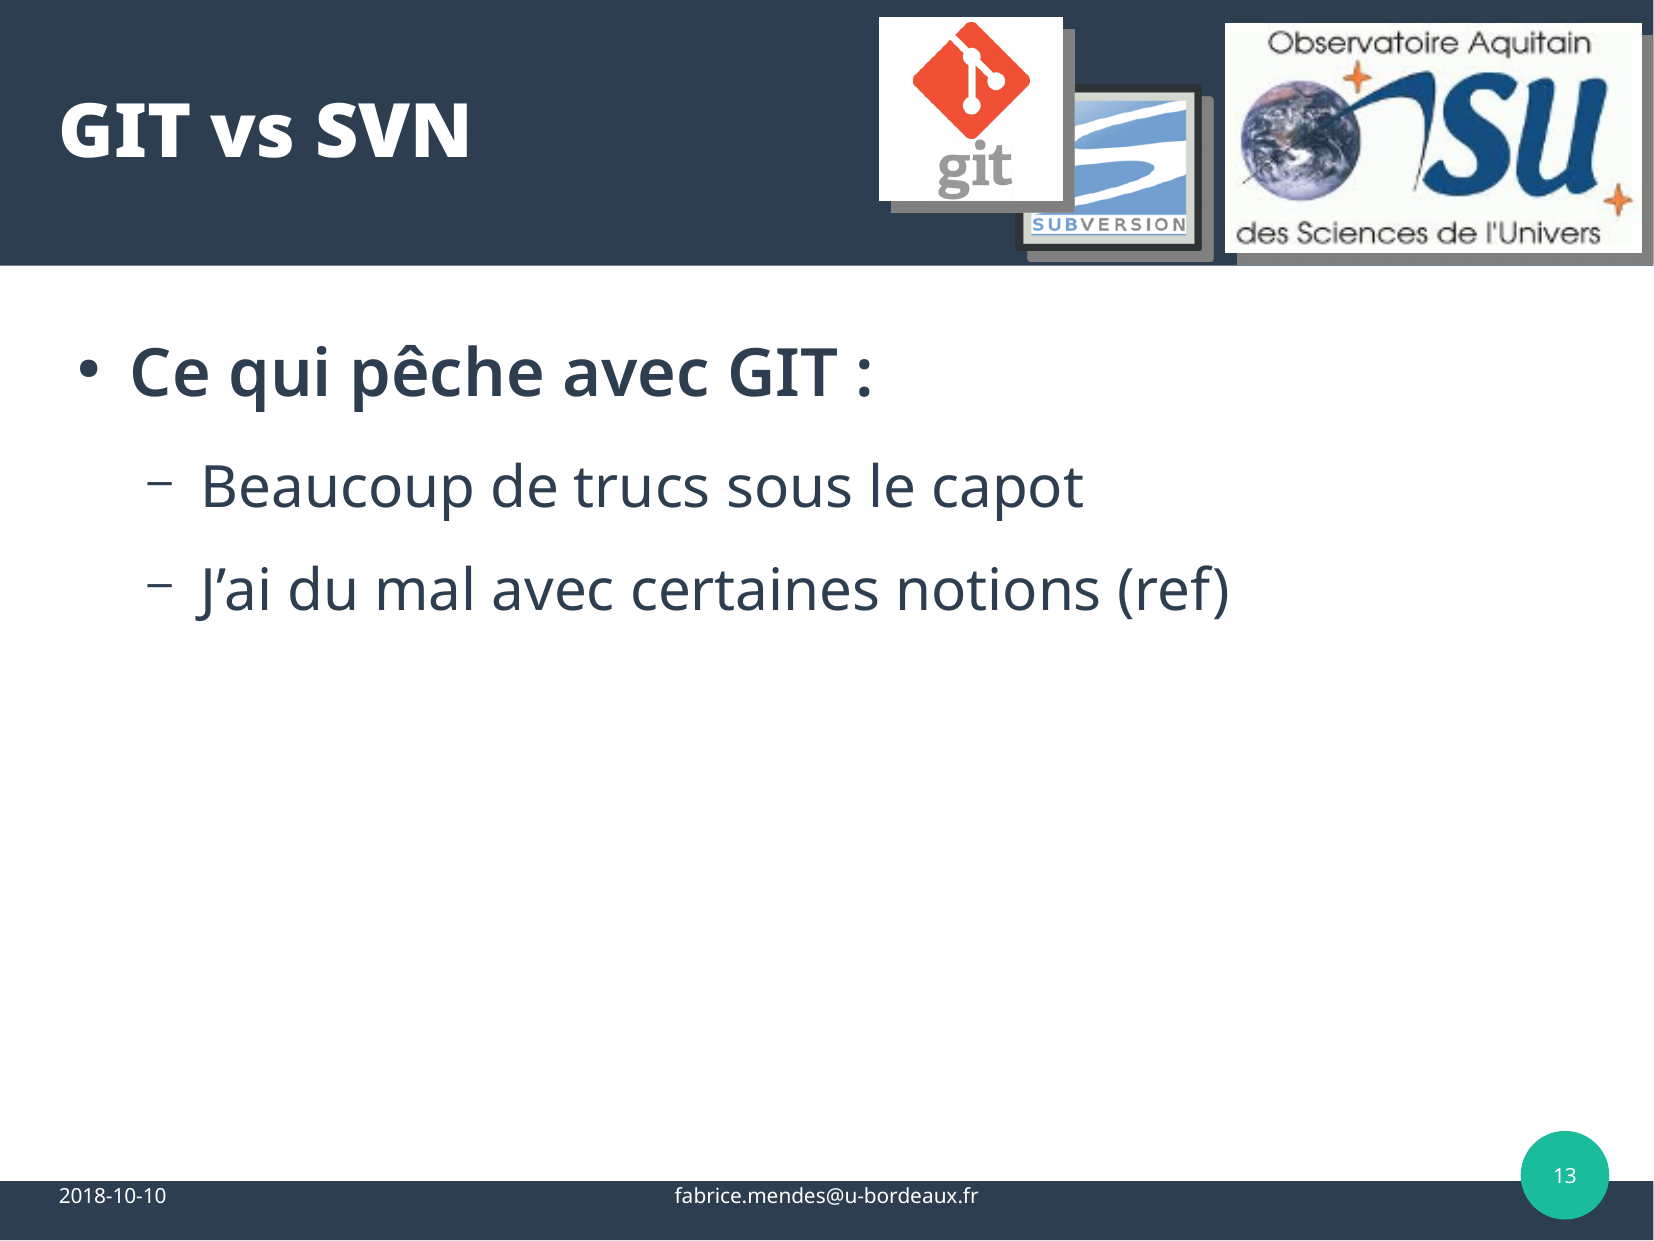

# GIT vs SVN
Ce qui pêche avec GIT :
Beaucoup de trucs sous le capot
J’ai du mal avec certaines notions (ref)
13
2018-10-10
fabrice.mendes@u-bordeaux.fr